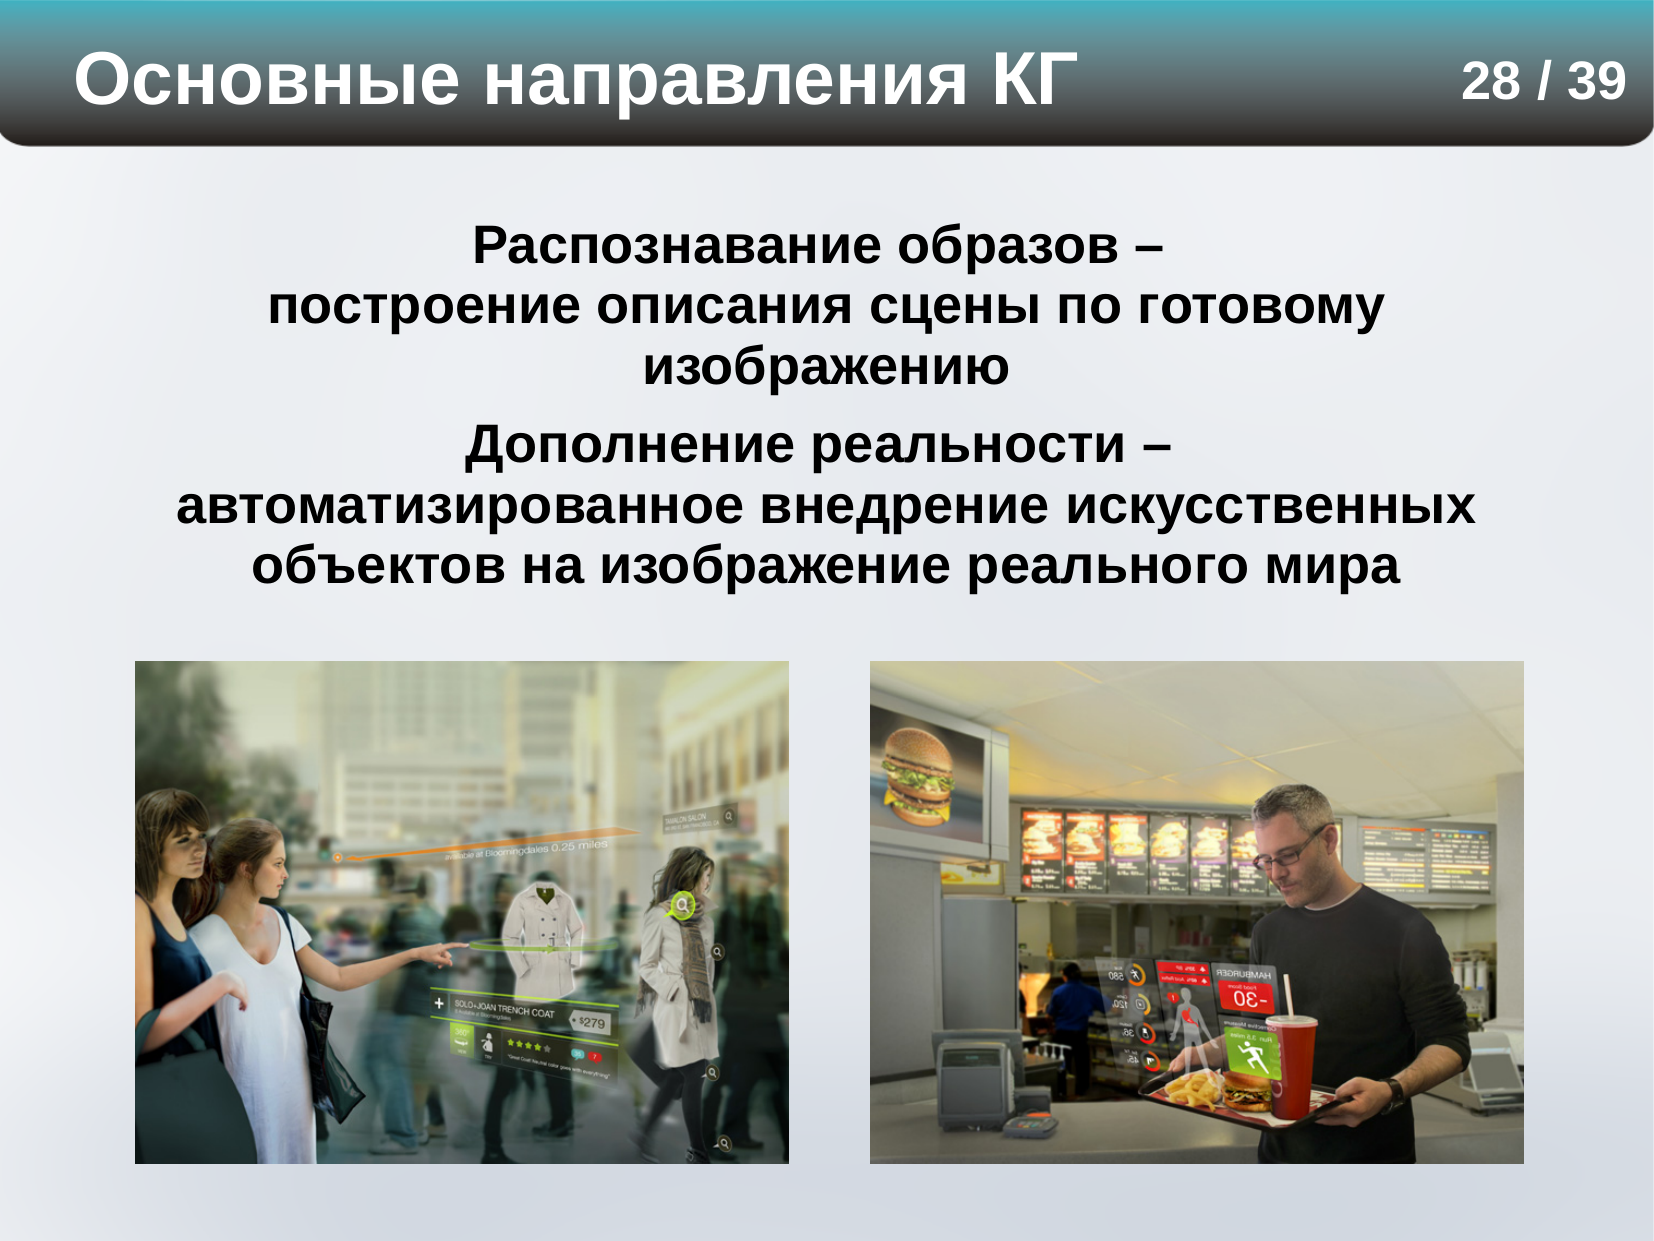

Основные направления КГ
Распознавание образов –
построение описания сцены по готовому изображению
Дополнение реальности –
автоматизированное внедрение искусственных объектов на изображение реального мира